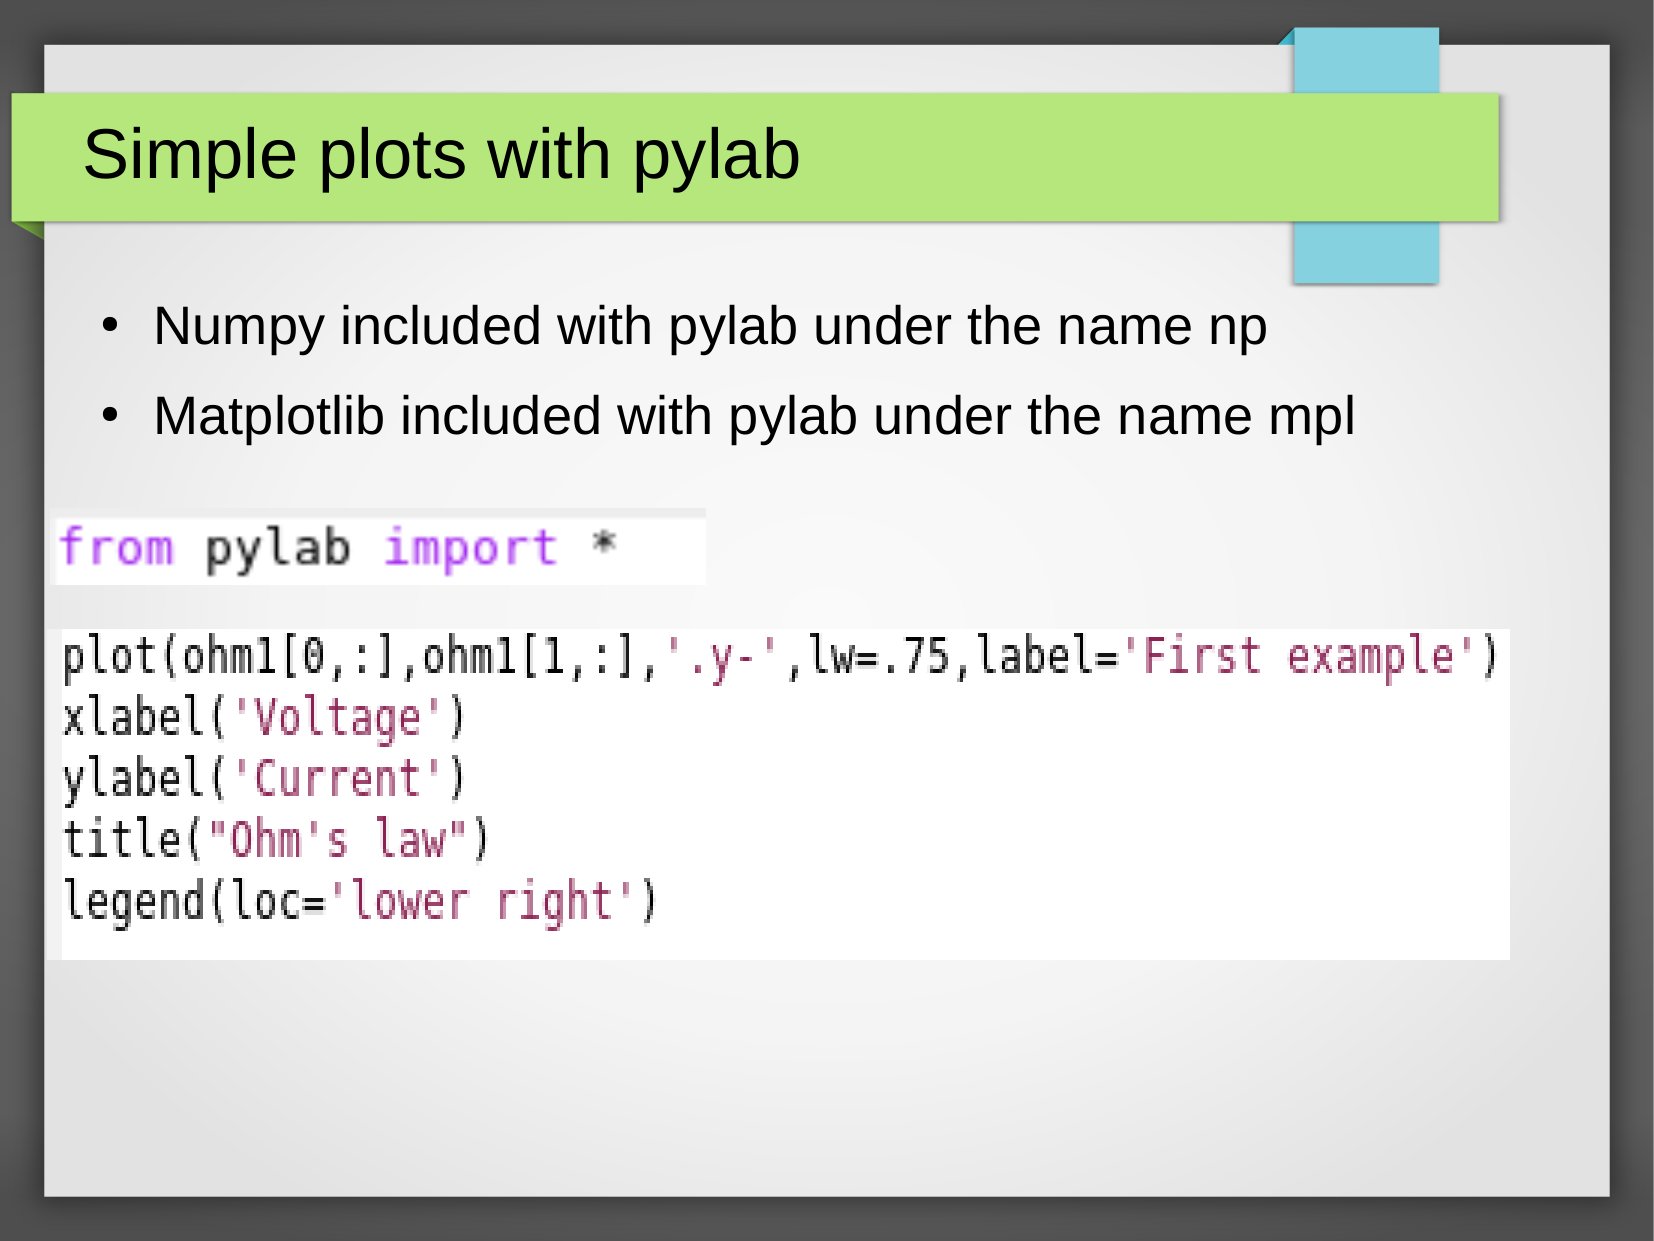

# Simple plots with pylab
Numpy included with pylab under the name np
Matplotlib included with pylab under the name mpl